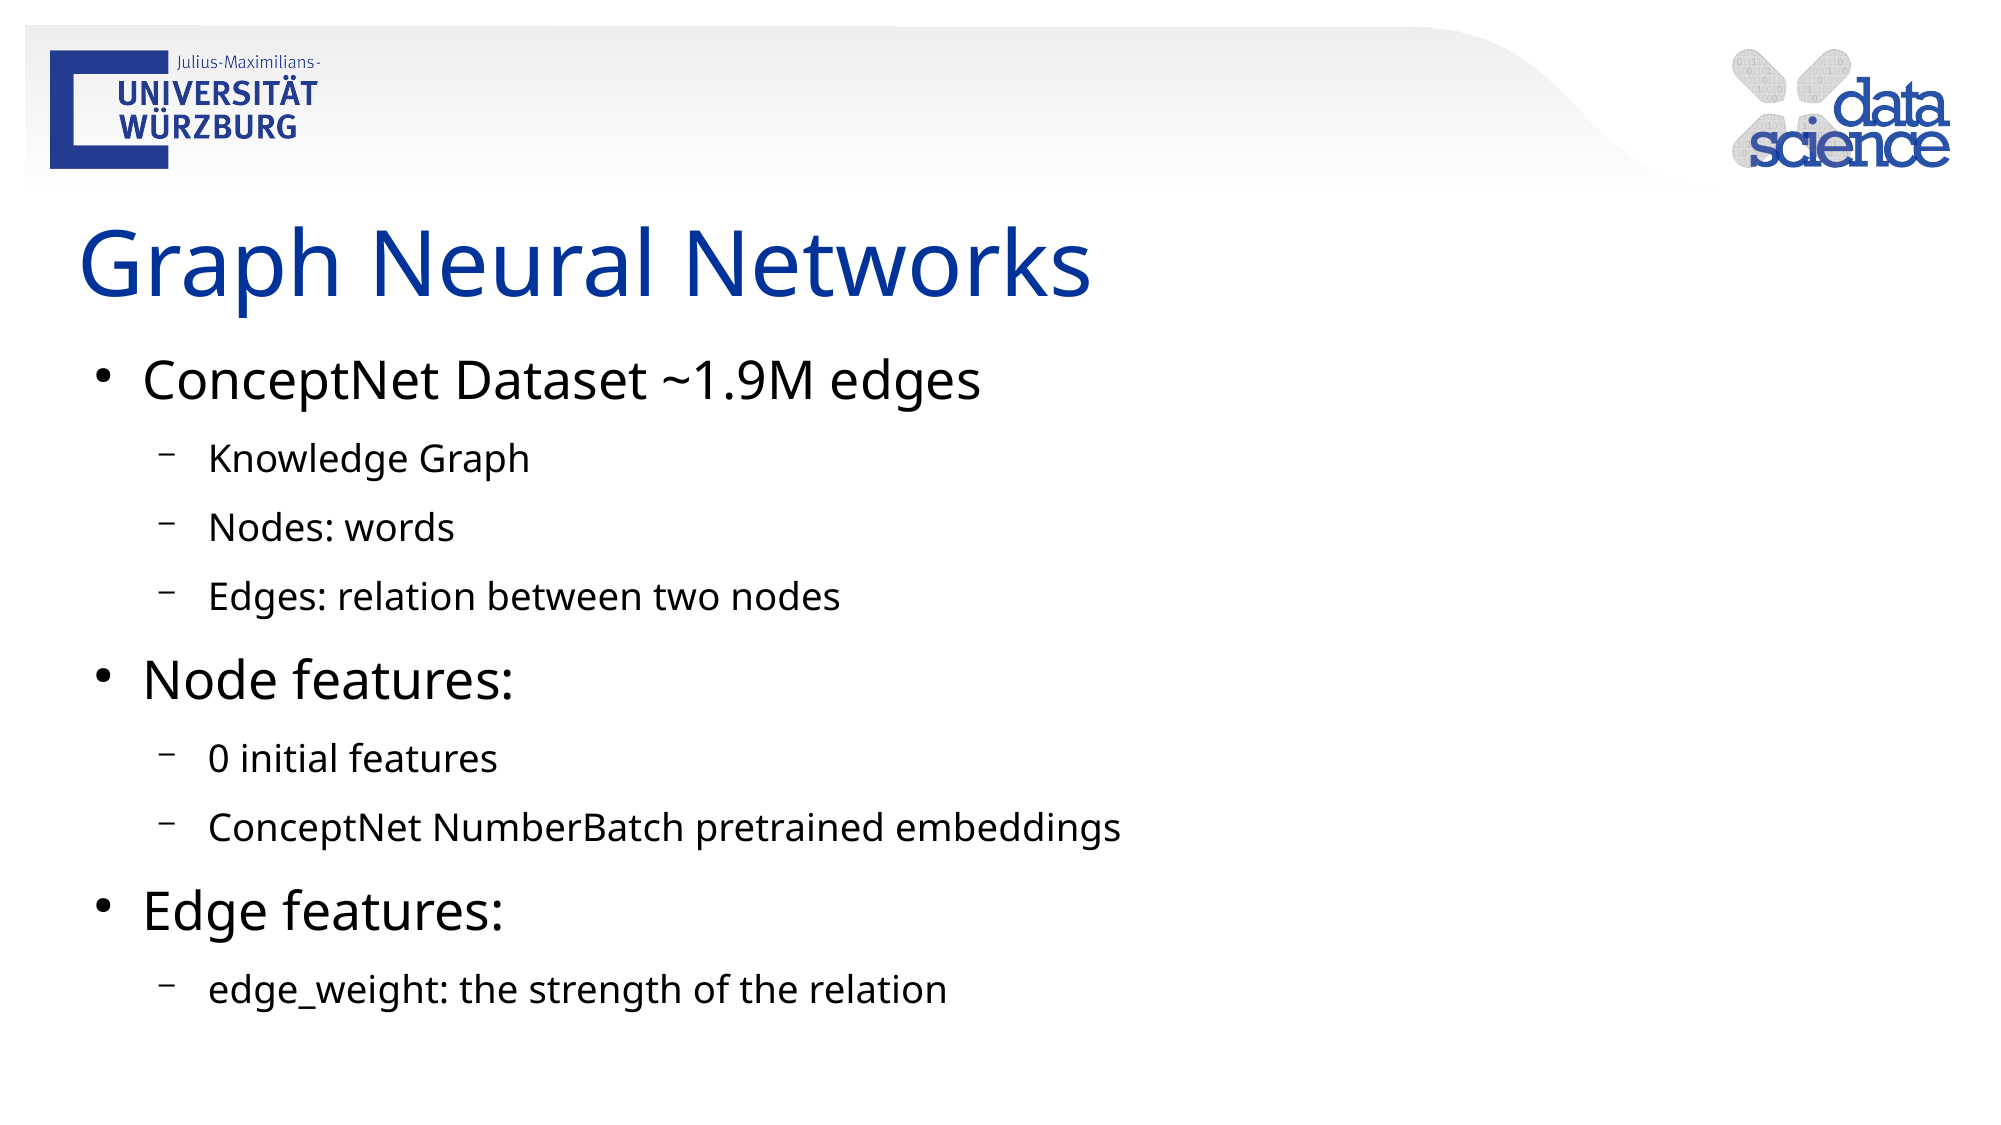

# Graph Neural Networks
ConceptNet Dataset ~1.9M edges
Knowledge Graph
Nodes: words
Edges: relation between two nodes
Node features:
0 initial features
ConceptNet NumberBatch pretrained embeddings
Edge features:
edge_weight: the strength of the relation